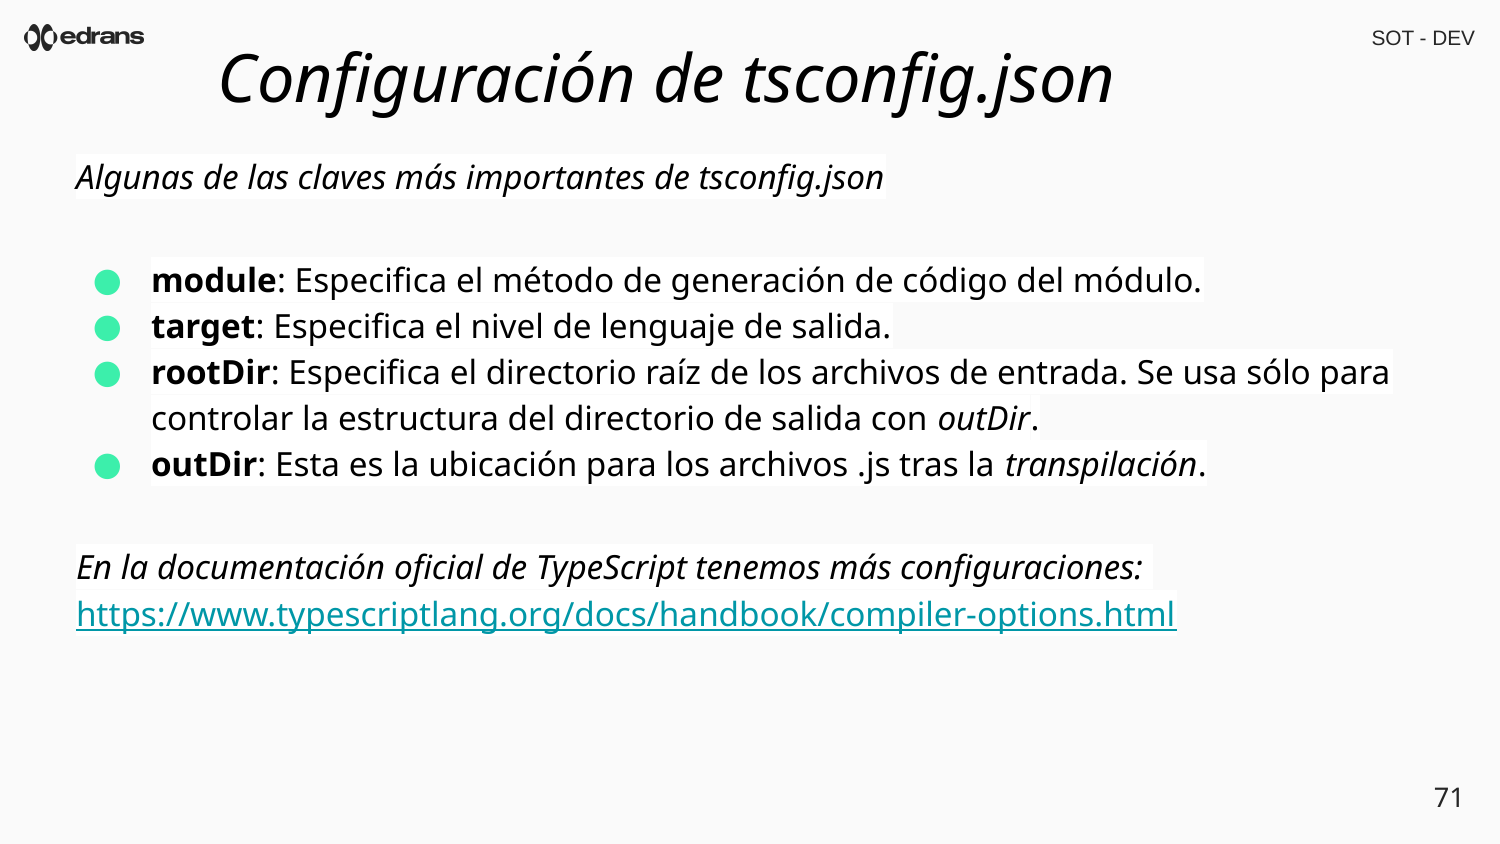

Configuración de tsconfig.json
SOT - DEV
Algunas de las claves más importantes de tsconfig.json
module: Especifica el método de generación de código del módulo.
target: Especifica el nivel de lenguaje de salida.
rootDir: Especifica el directorio raíz de los archivos de entrada. Se usa sólo para controlar la estructura del directorio de salida con outDir.
outDir: Esta es la ubicación para los archivos .js tras la transpilación.
En la documentación oficial de TypeScript tenemos más configuraciones: https://www.typescriptlang.org/docs/handbook/compiler-options.html